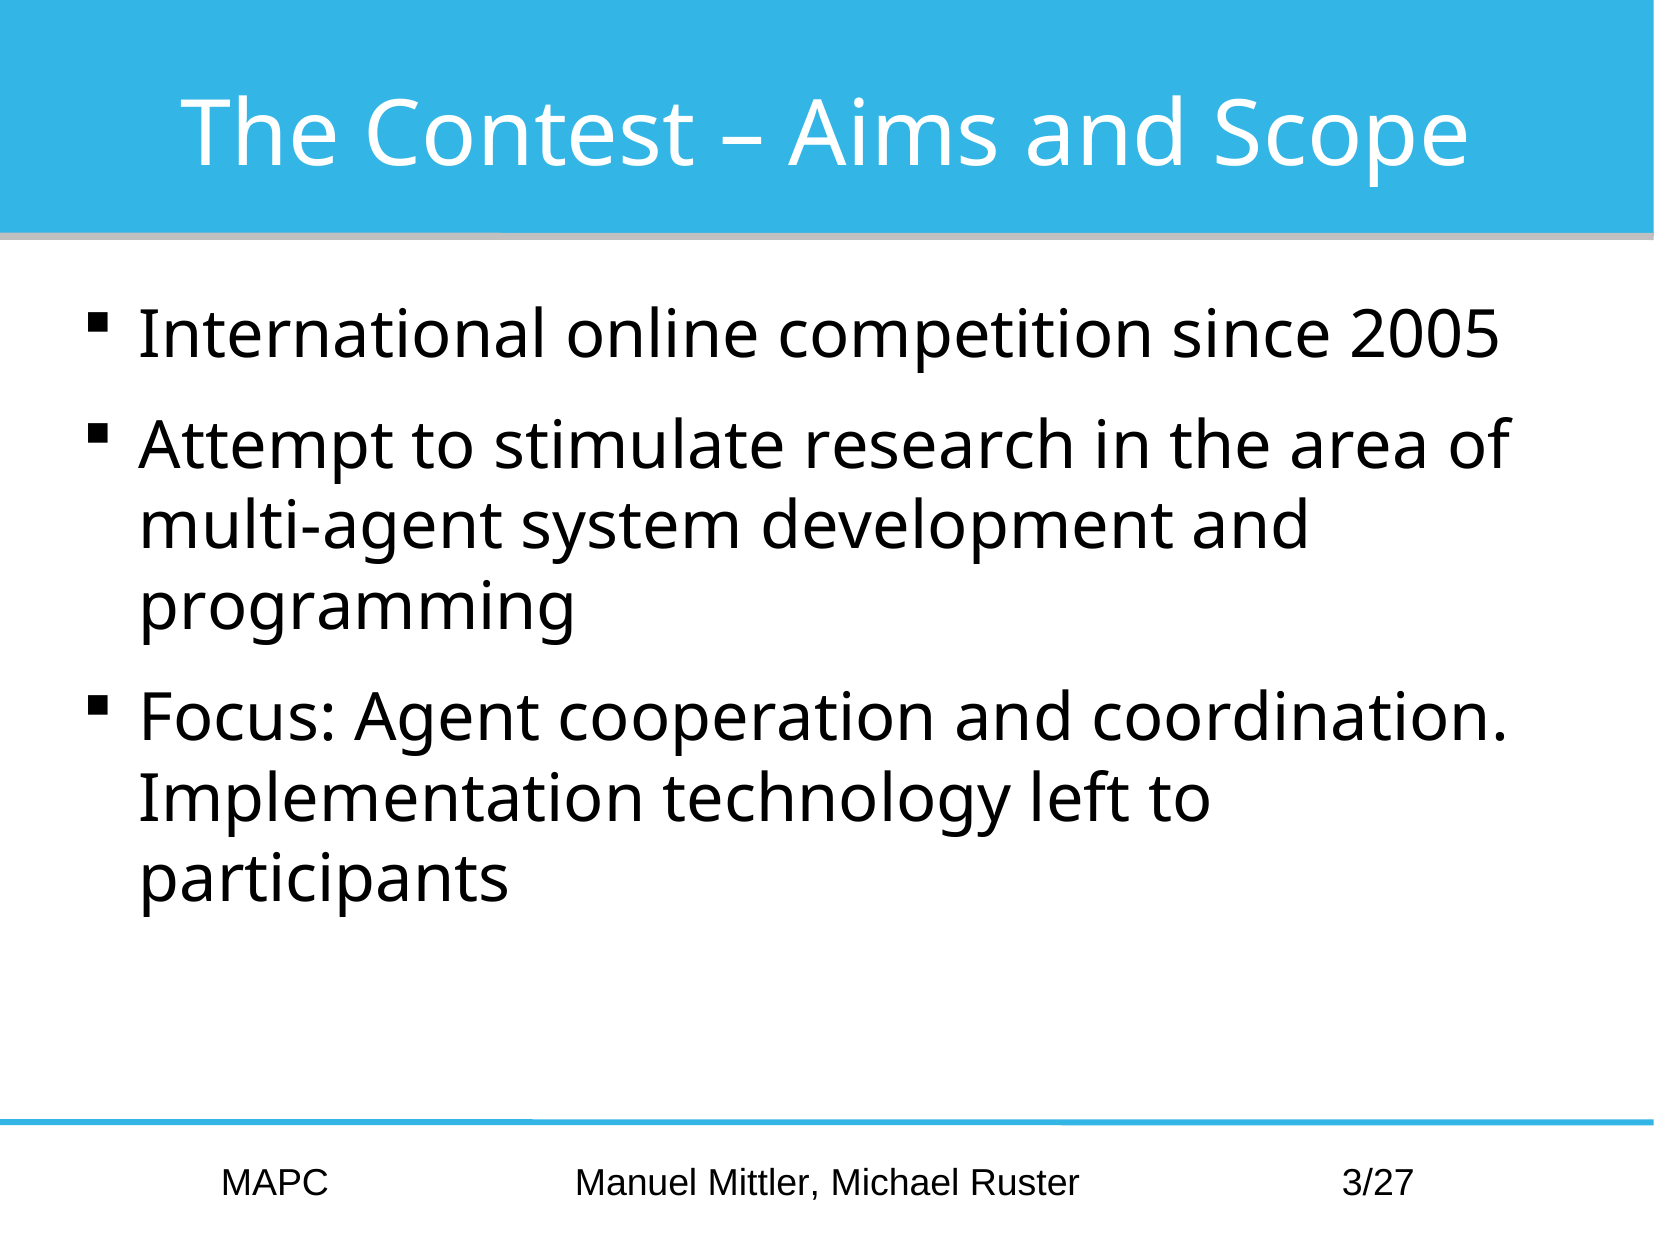

# The Contest – Aims and Scope
International online competition since 2005
Attempt to stimulate research in the area of multi-agent system development and programming
Focus: Agent cooperation and coordination. Implementation technology left to participants
3